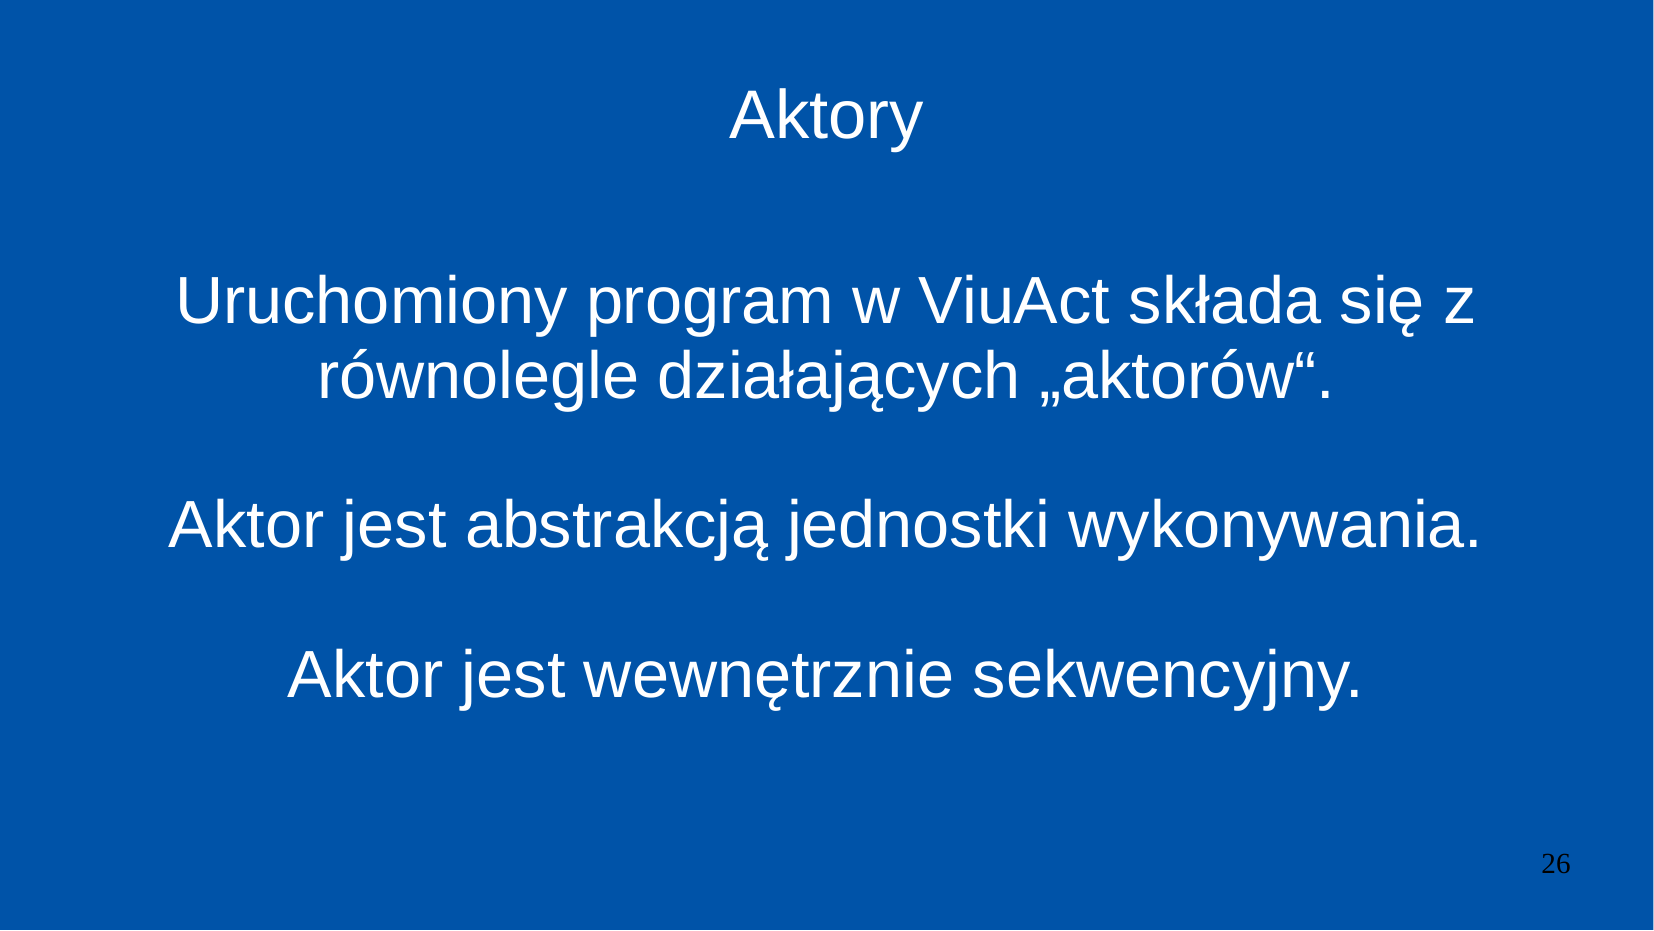

# Aktory
Uruchomiony program w ViuAct składa się z równolegle działających „aktorów“.
Aktor jest abstrakcją jednostki wykonywania.
Aktor jest wewnętrznie sekwencyjny.
26